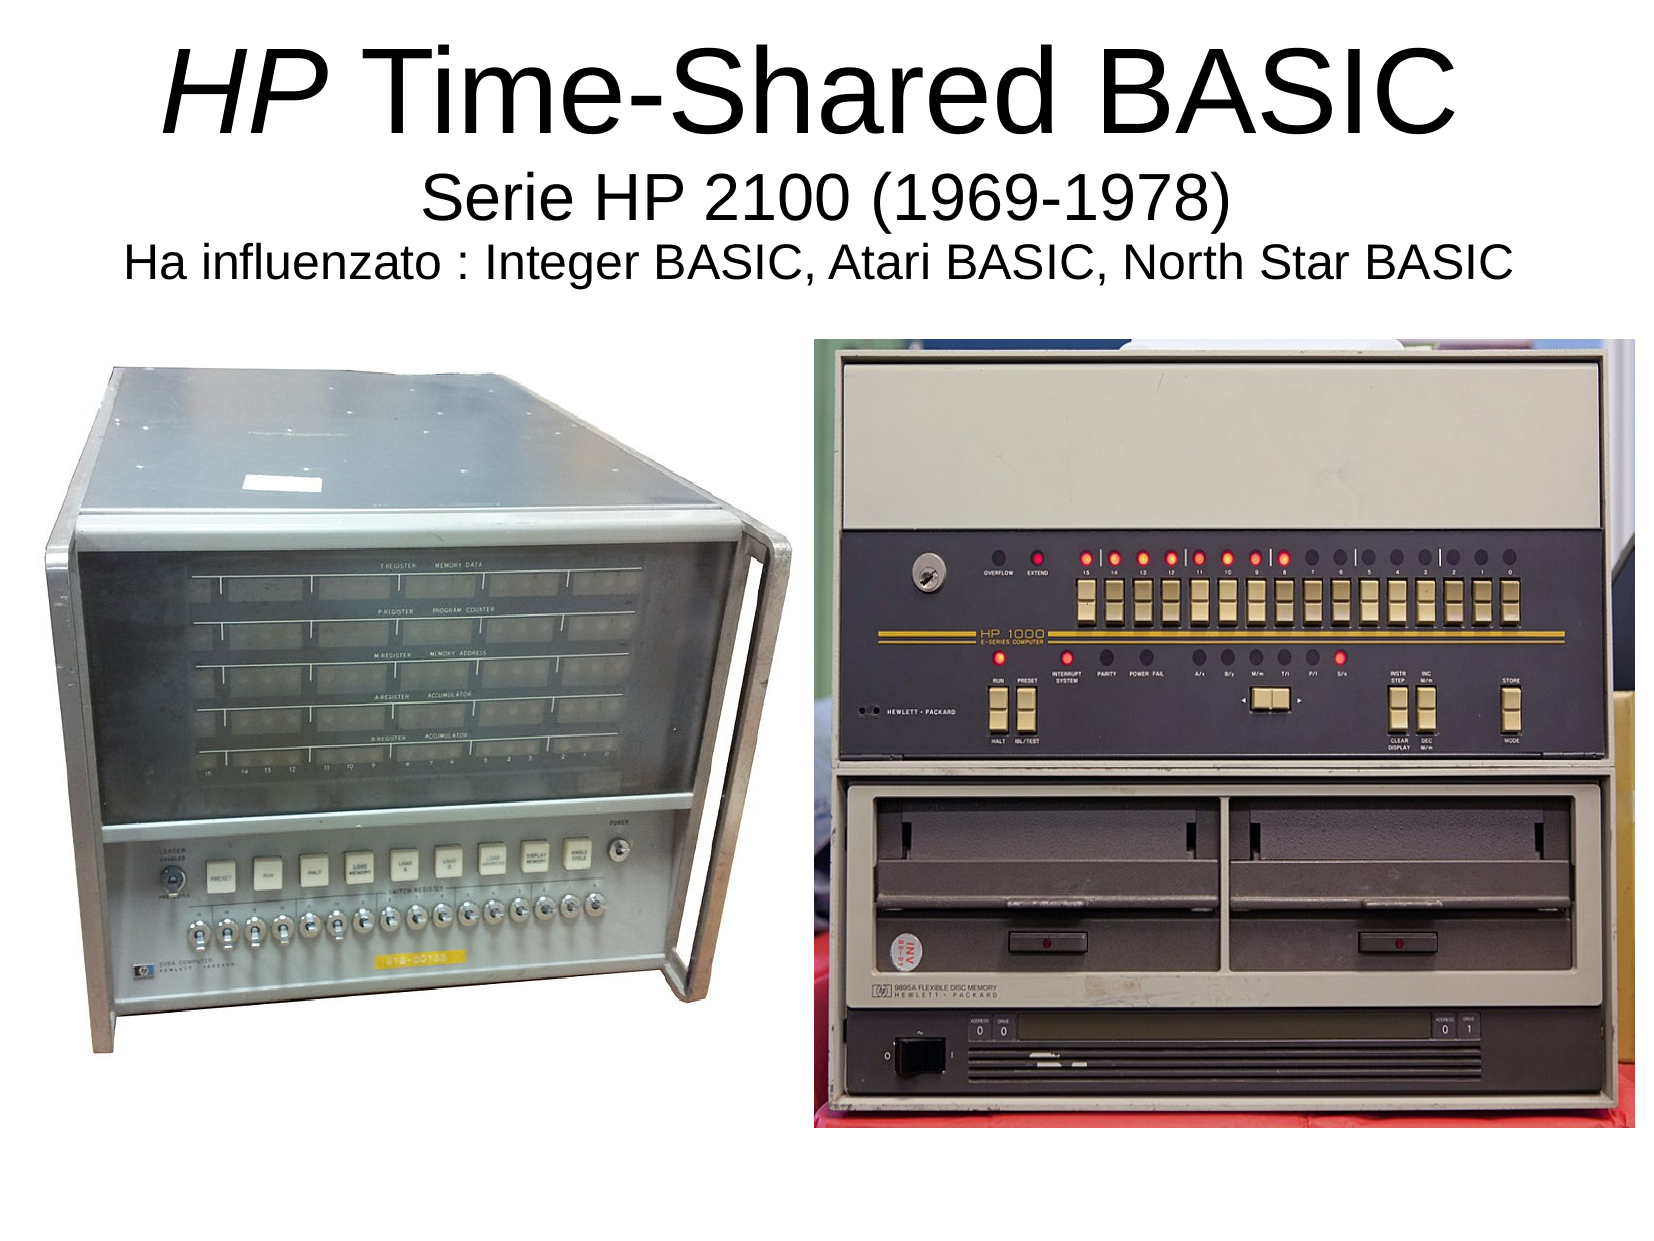

# HP Time-Shared BASIC Serie HP 2100 (1969-1978) Ha influenzato : Integer BASIC, Atari BASIC, North Star BASIC